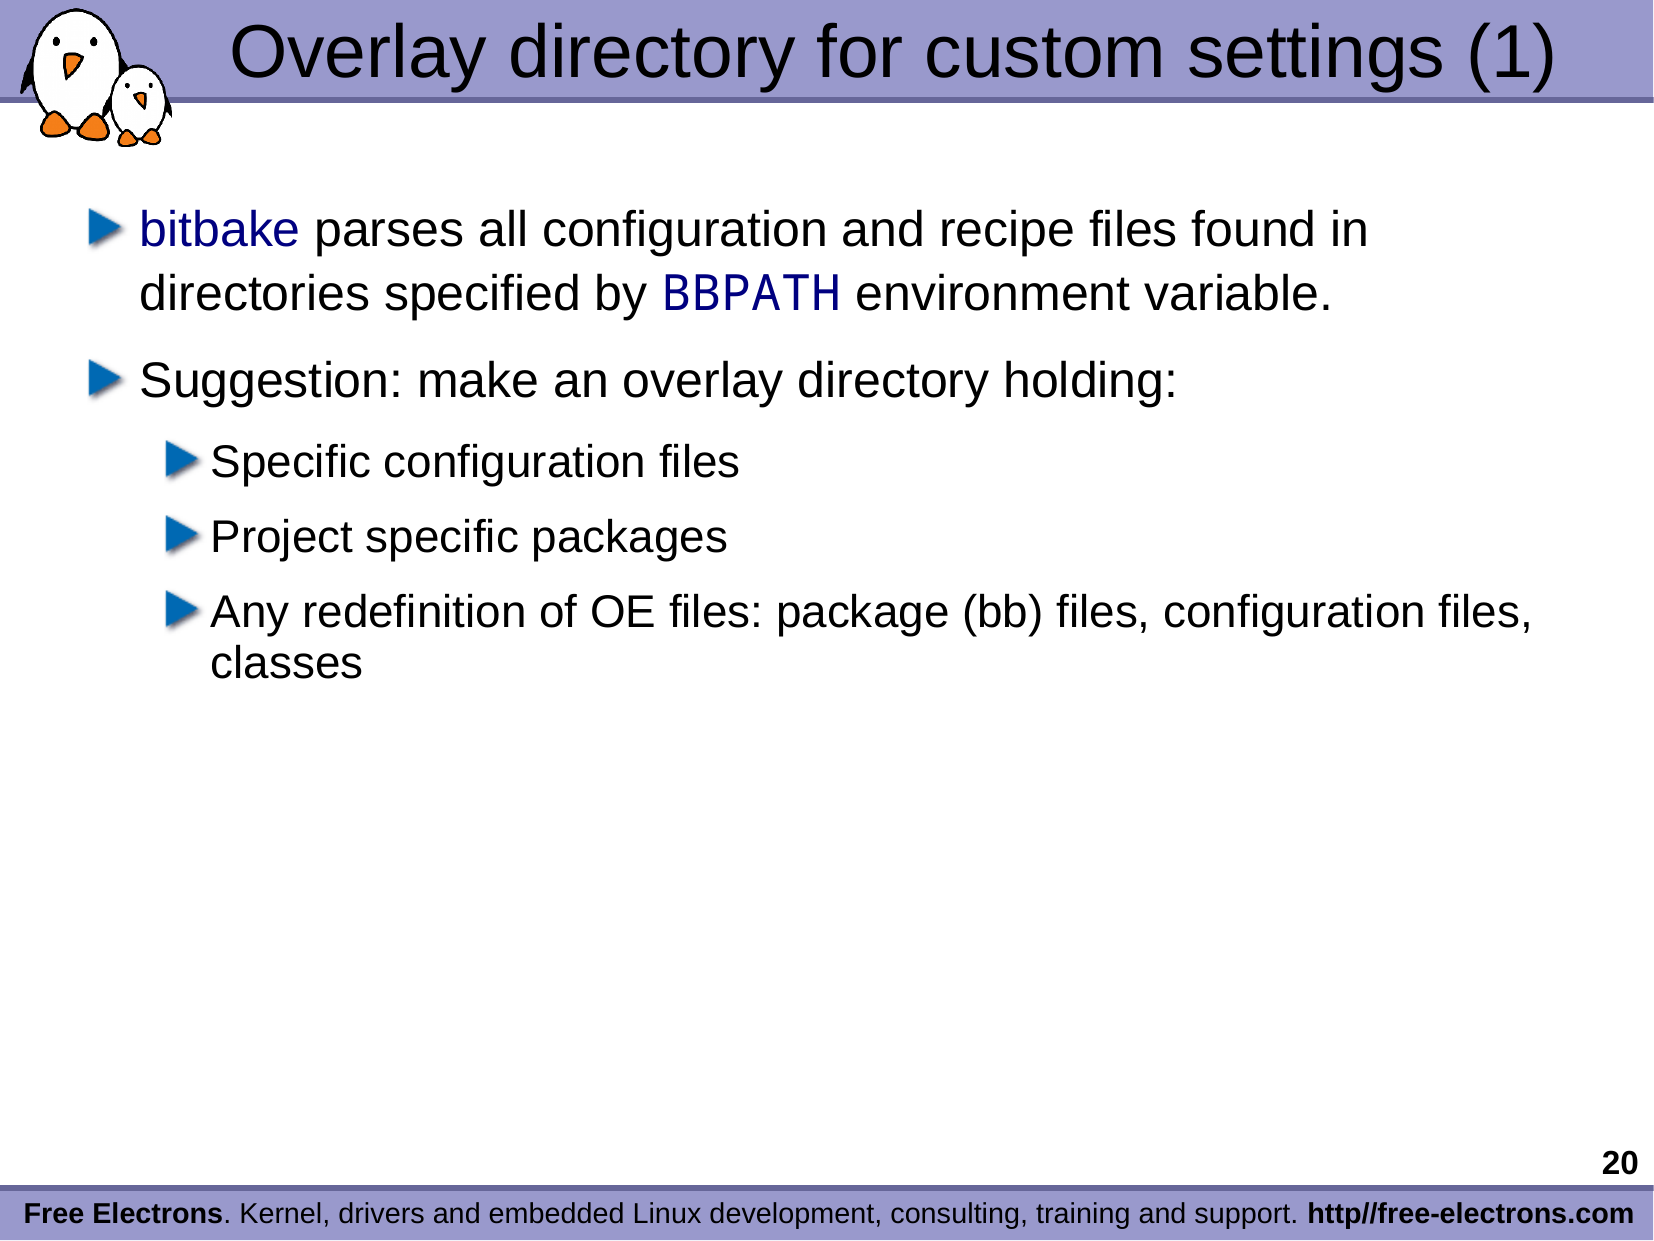

# Overlay directory for custom settings (1)
bitbake parses all configuration and recipe files found in directories specified by BBPATH environment variable.
Suggestion: make an overlay directory holding:
Specific configuration files
Project specific packages
Any redefinition of OE files: package (bb) files, configuration files, classes